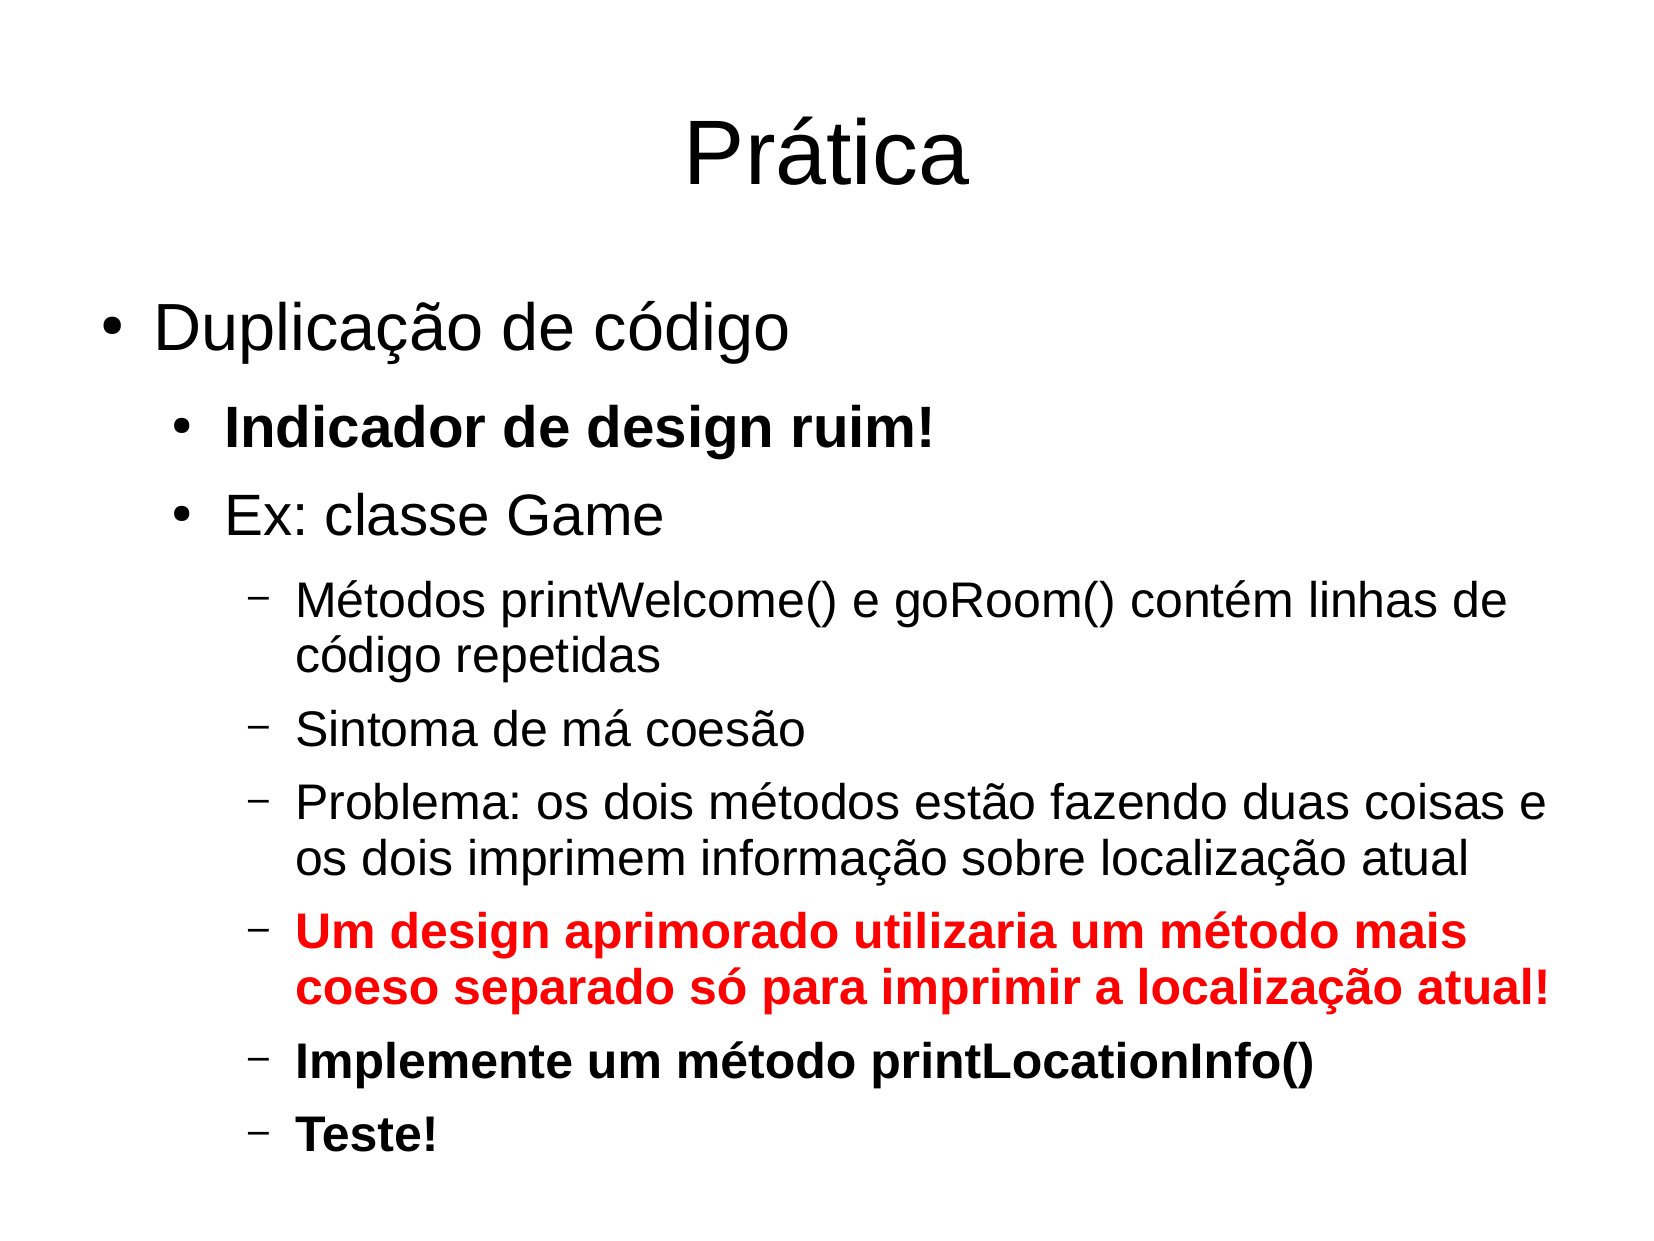

# Prática
Duplicação de código
Indicador de design ruim!
Ex: classe Game
Métodos printWelcome() e goRoom() contém linhas de código repetidas
Sintoma de má coesão
Problema: os dois métodos estão fazendo duas coisas e os dois imprimem informação sobre localização atual
Um design aprimorado utilizaria um método mais coeso separado só para imprimir a localização atual!
Implemente um método printLocationInfo()
Teste!